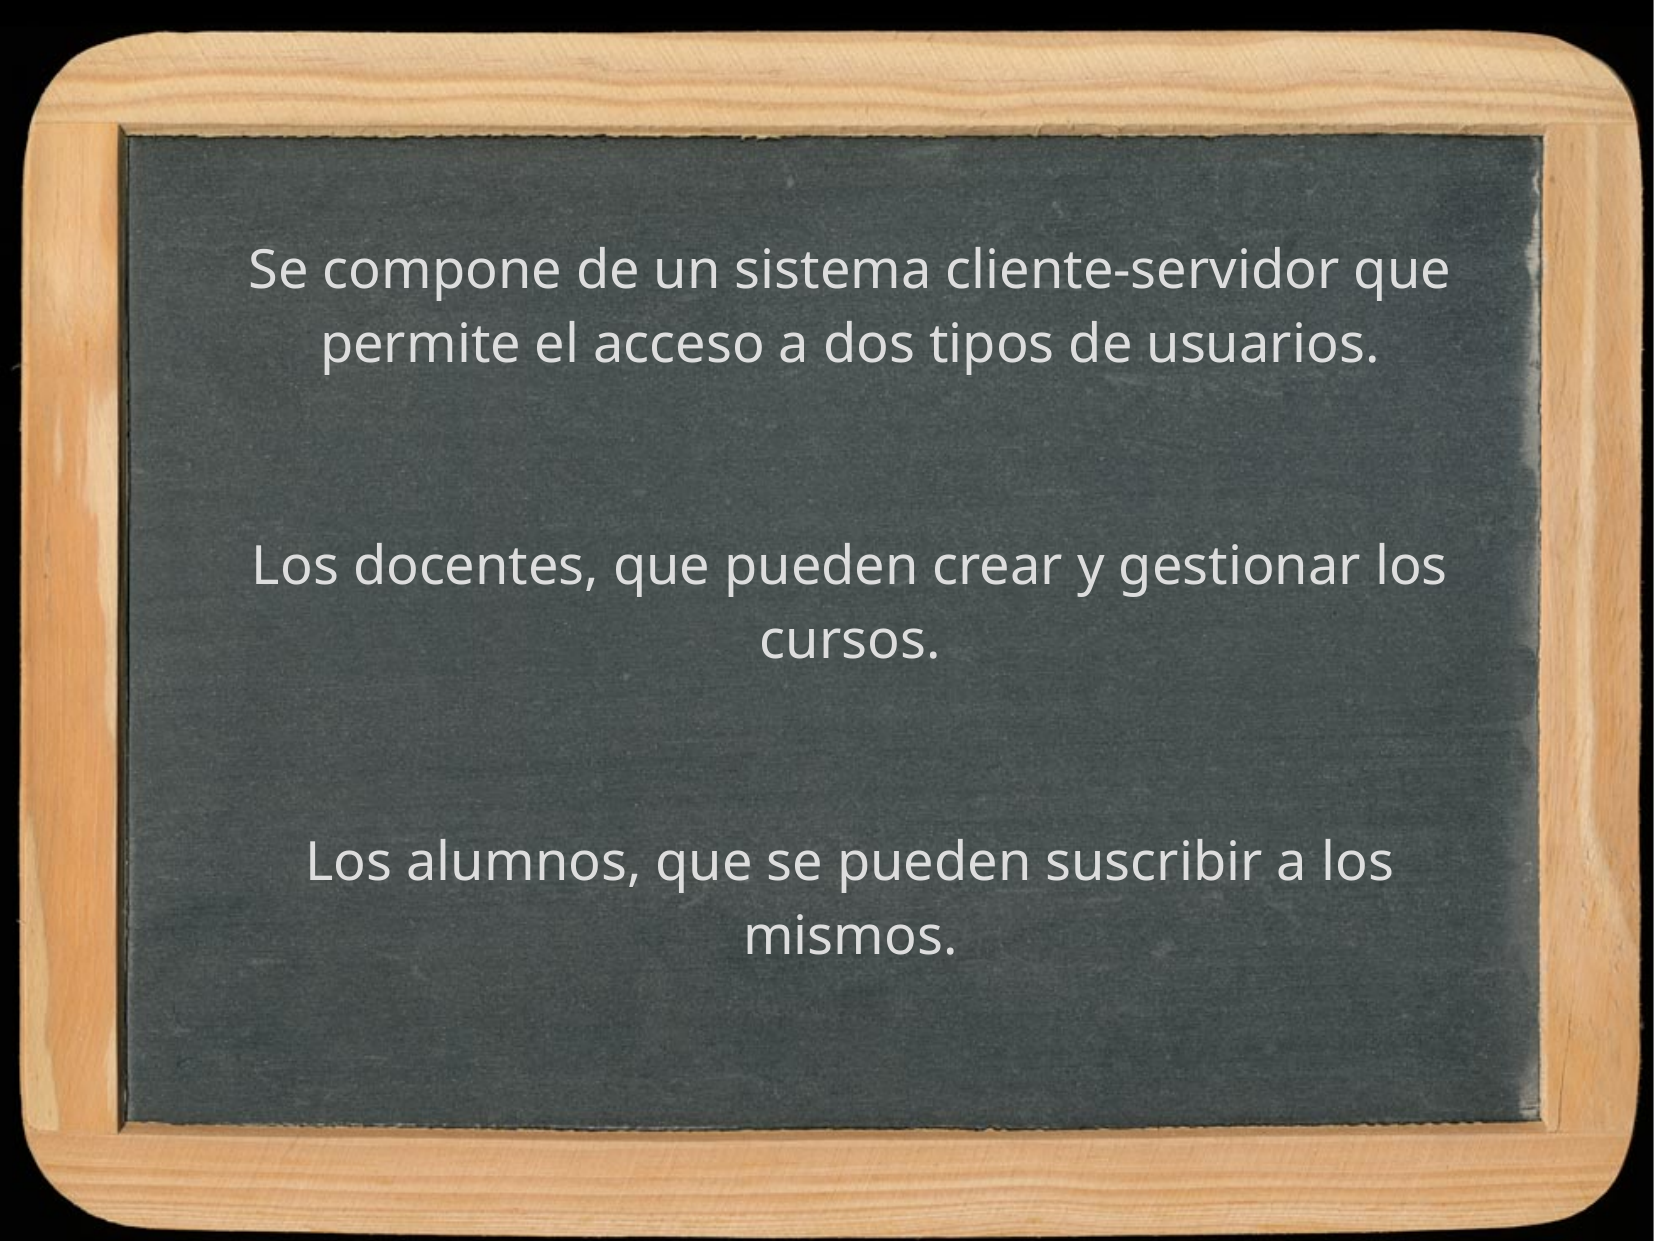

Se compone de un sistema cliente-servidor que permite el acceso a dos tipos de usuarios.
Los docentes, que pueden crear y gestionar los cursos.
Los alumnos, que se pueden suscribir a los mismos.